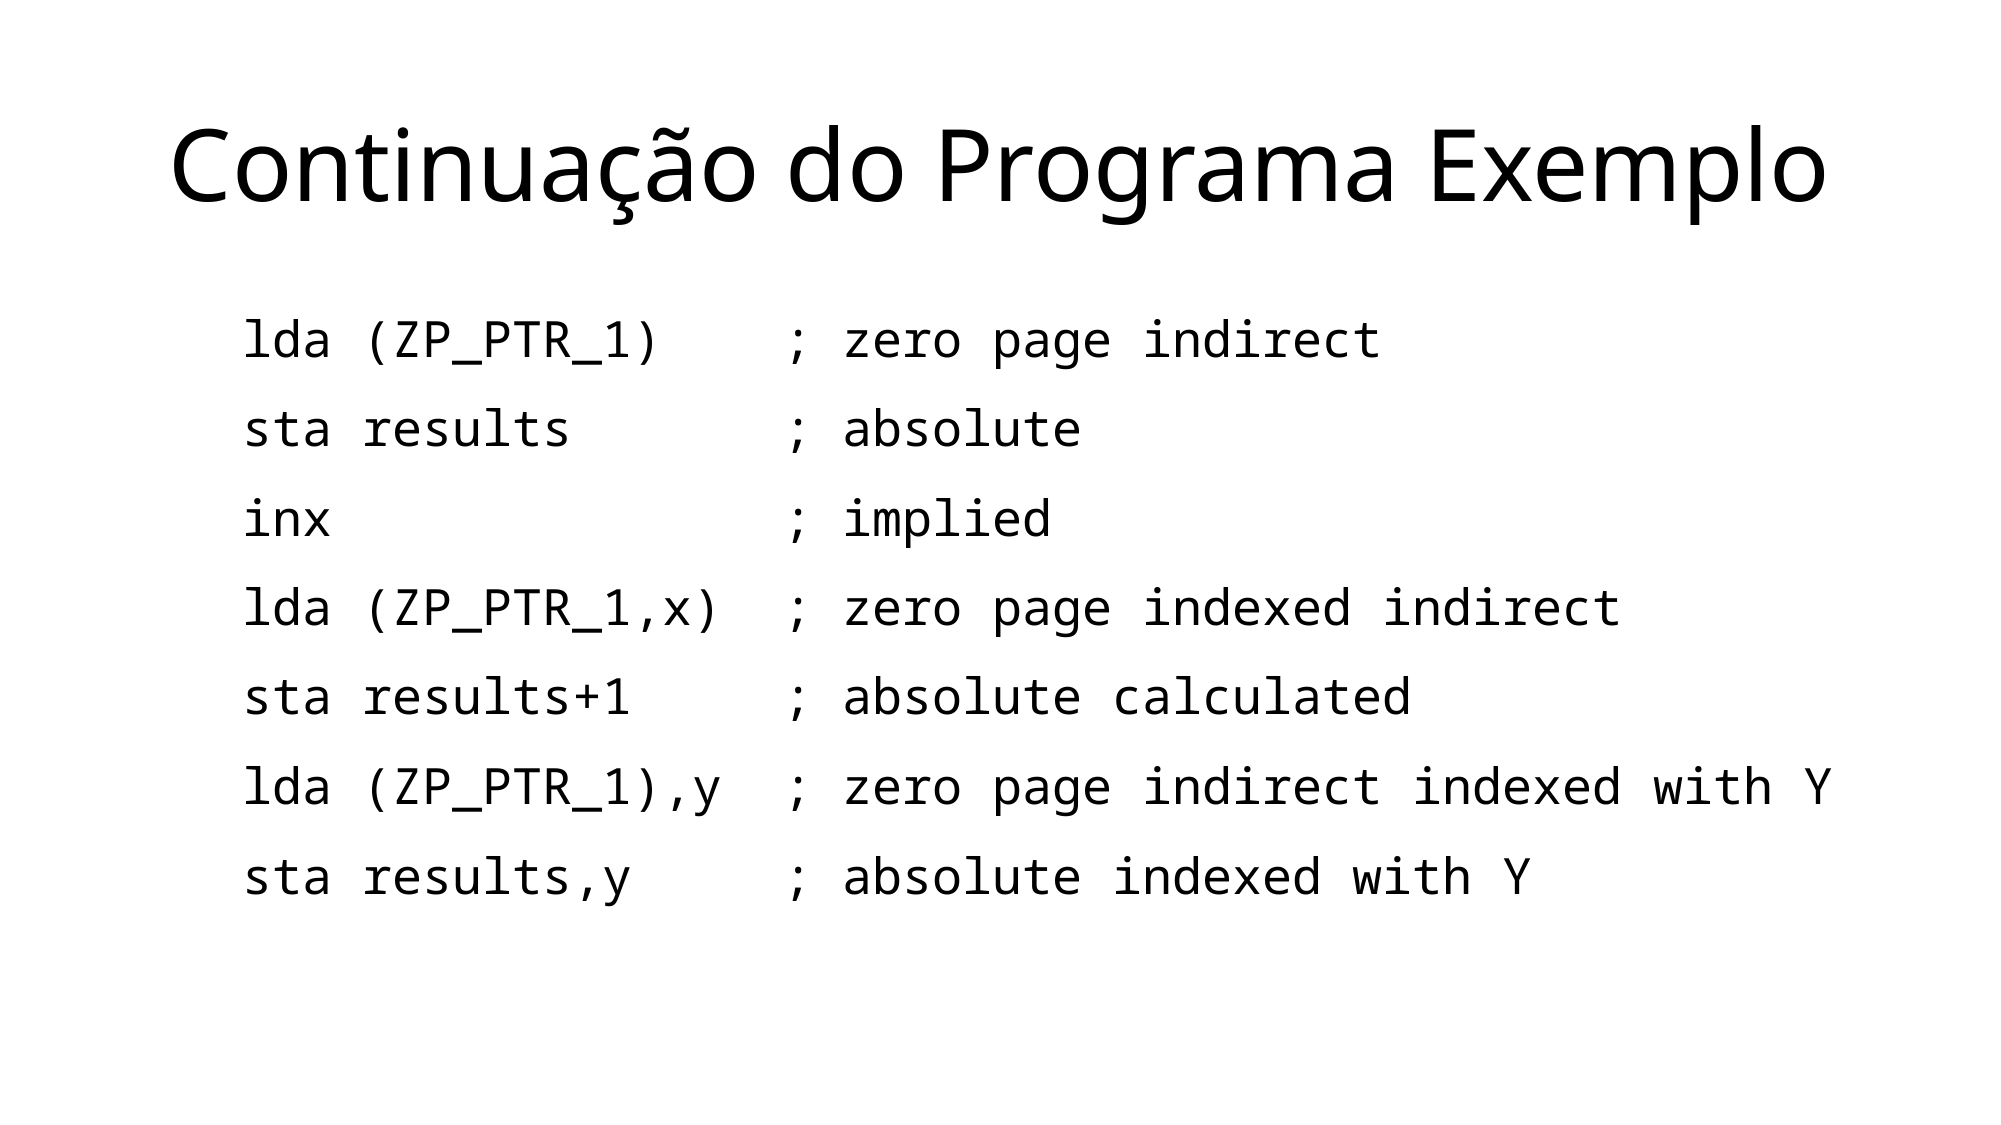

Continuação do Programa Exemplo
# lda (ZP_PTR_1) ; zero page indirect
 sta results ; absolute
 inx ; implied
 lda (ZP_PTR_1,x) ; zero page indexed indirect
 sta results+1 ; absolute calculated
 lda (ZP_PTR_1),y ; zero page indirect indexed with Y
 sta results,y ; absolute indexed with Y